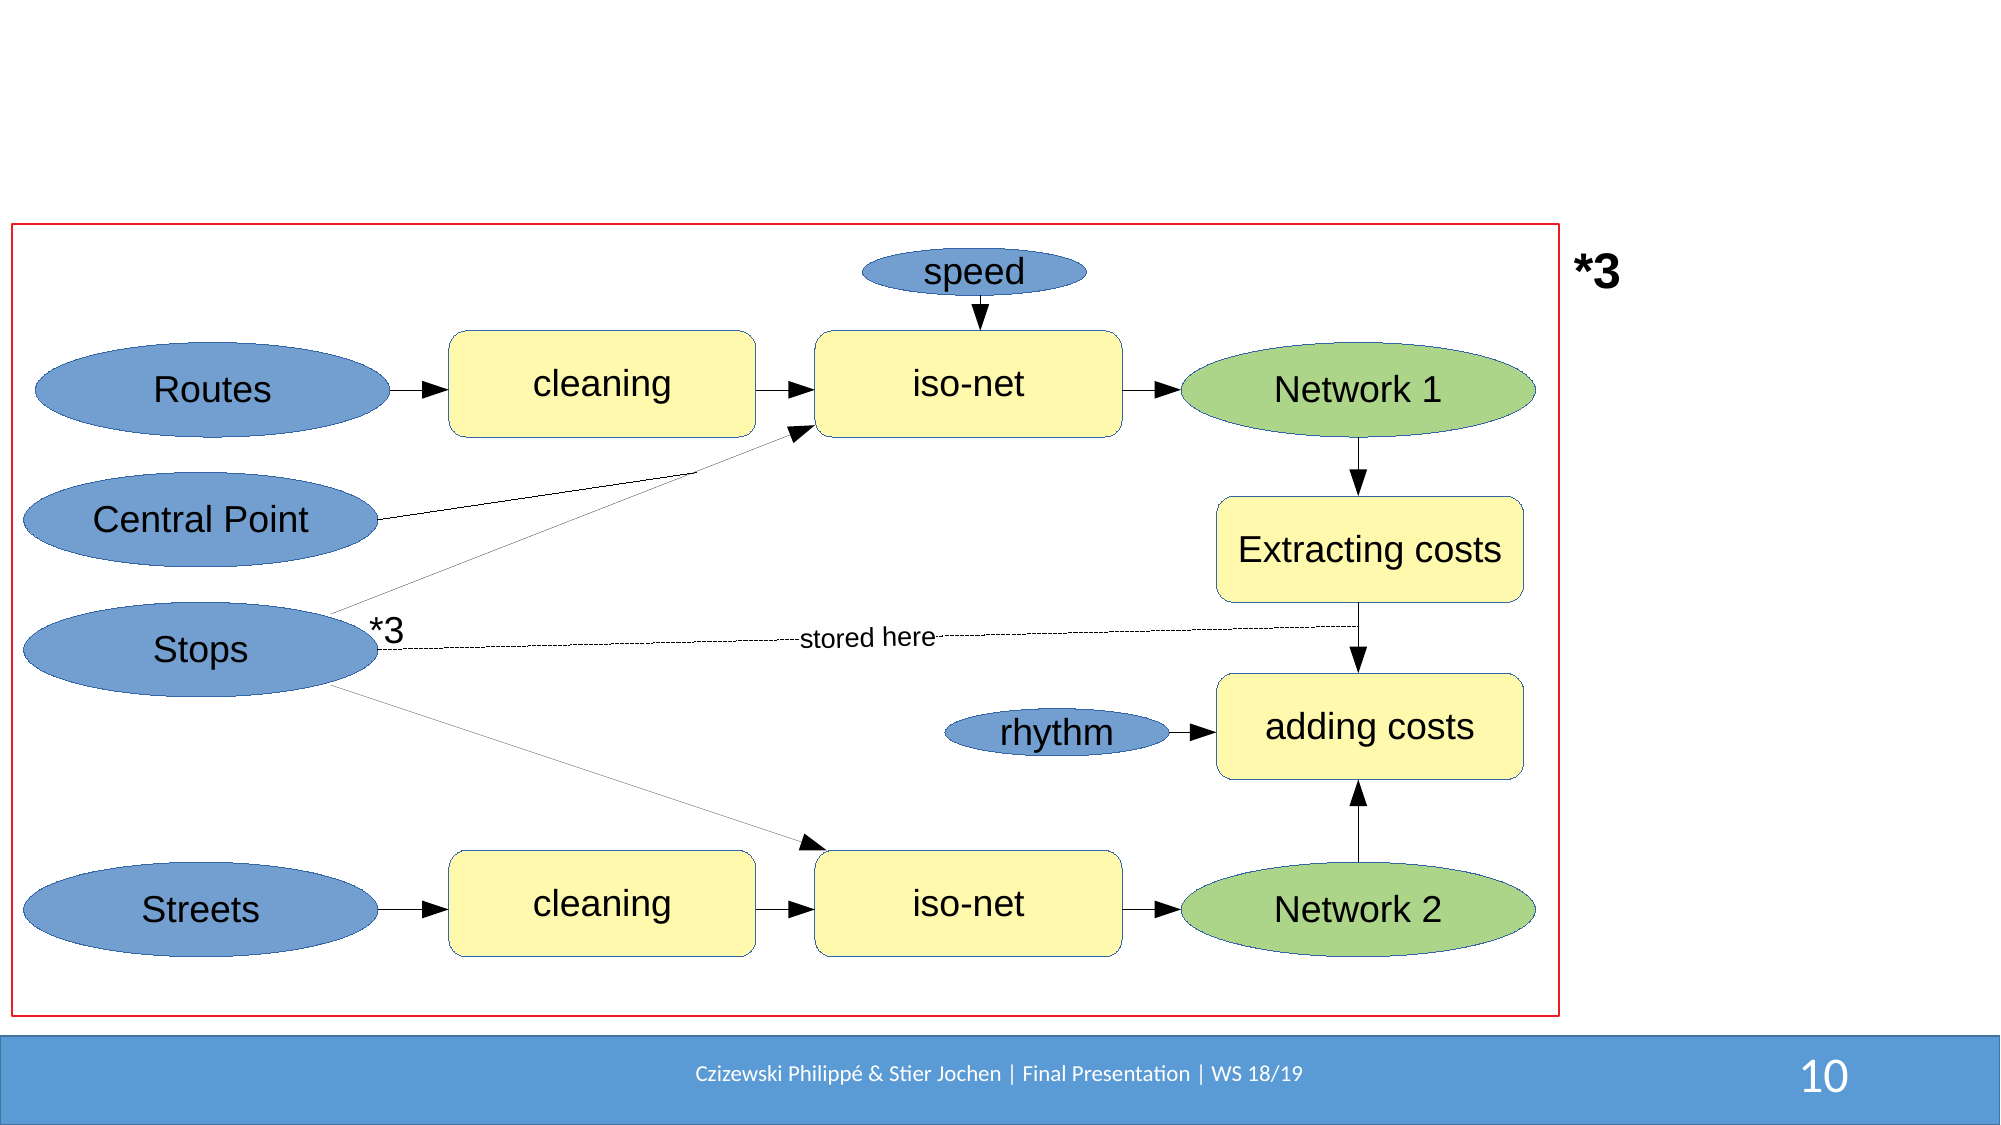

#
*3
speed
cleaning
iso-net
Routes
Network 1
Central Point
Extracting costs
Stops
*3
stored here
adding costs
rhythm
cleaning
iso-net
Streets
Network 2
Czizewski Philippé & Stier Jochen | Final Presentation | WS 18/19